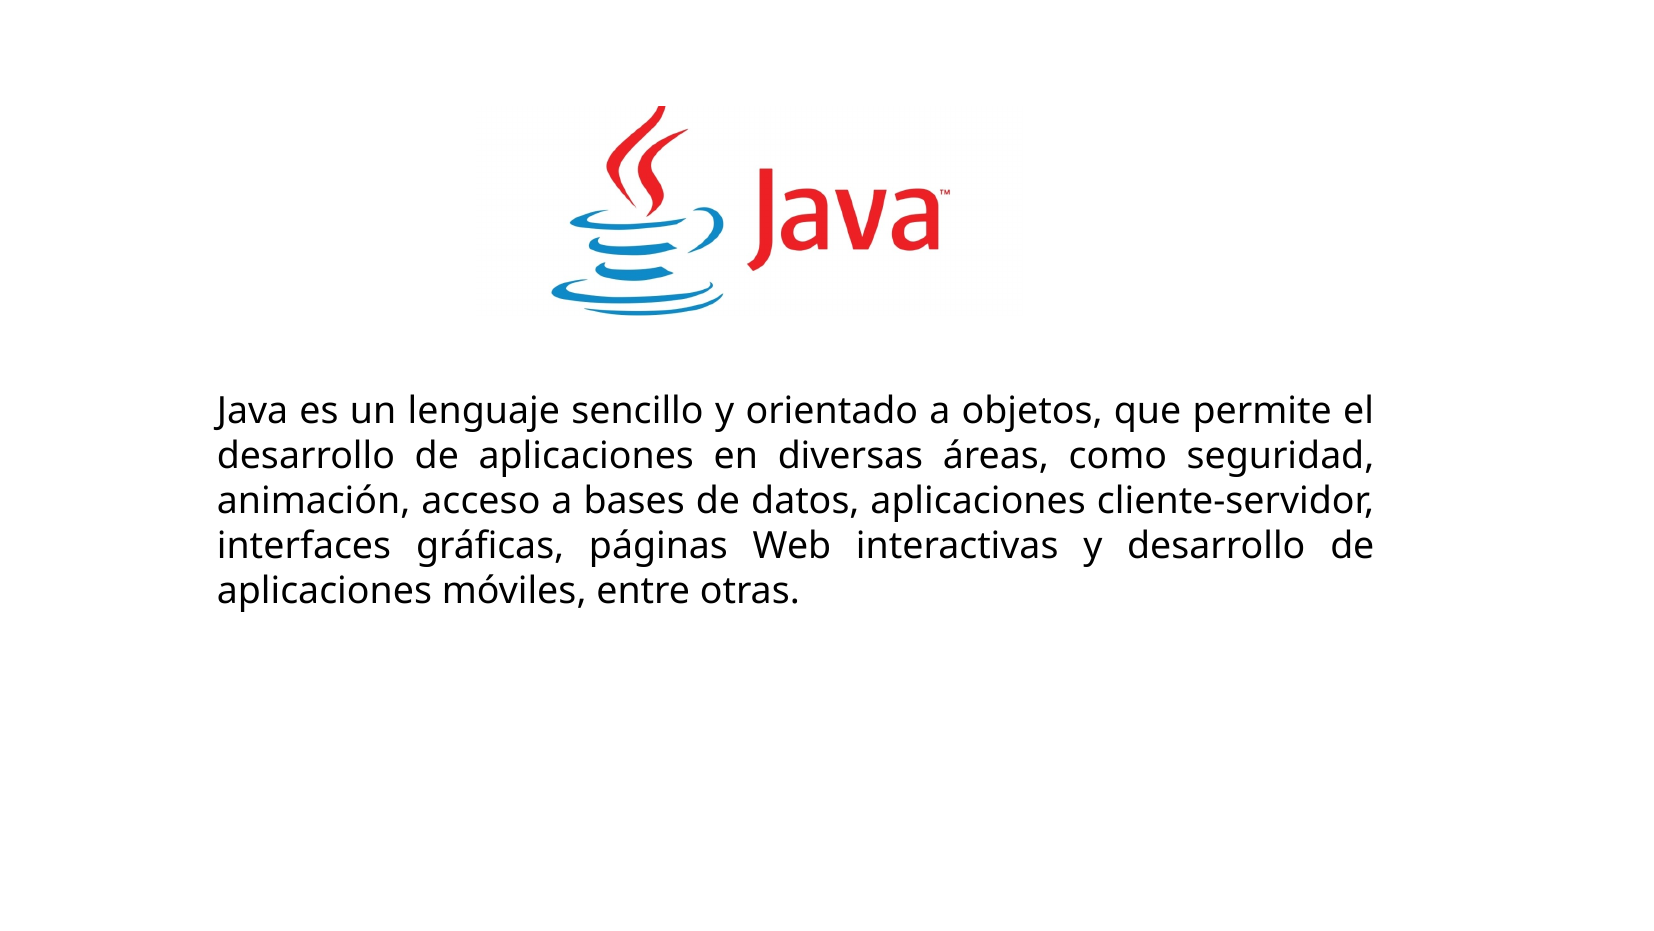

Java es un lenguaje sencillo y orientado a objetos, que permite el desarrollo de aplicaciones en diversas áreas, como seguridad, animación, acceso a bases de datos, aplicaciones cliente-servidor, interfaces gráficas, páginas Web interactivas y desarrollo de aplicaciones móviles, entre otras.